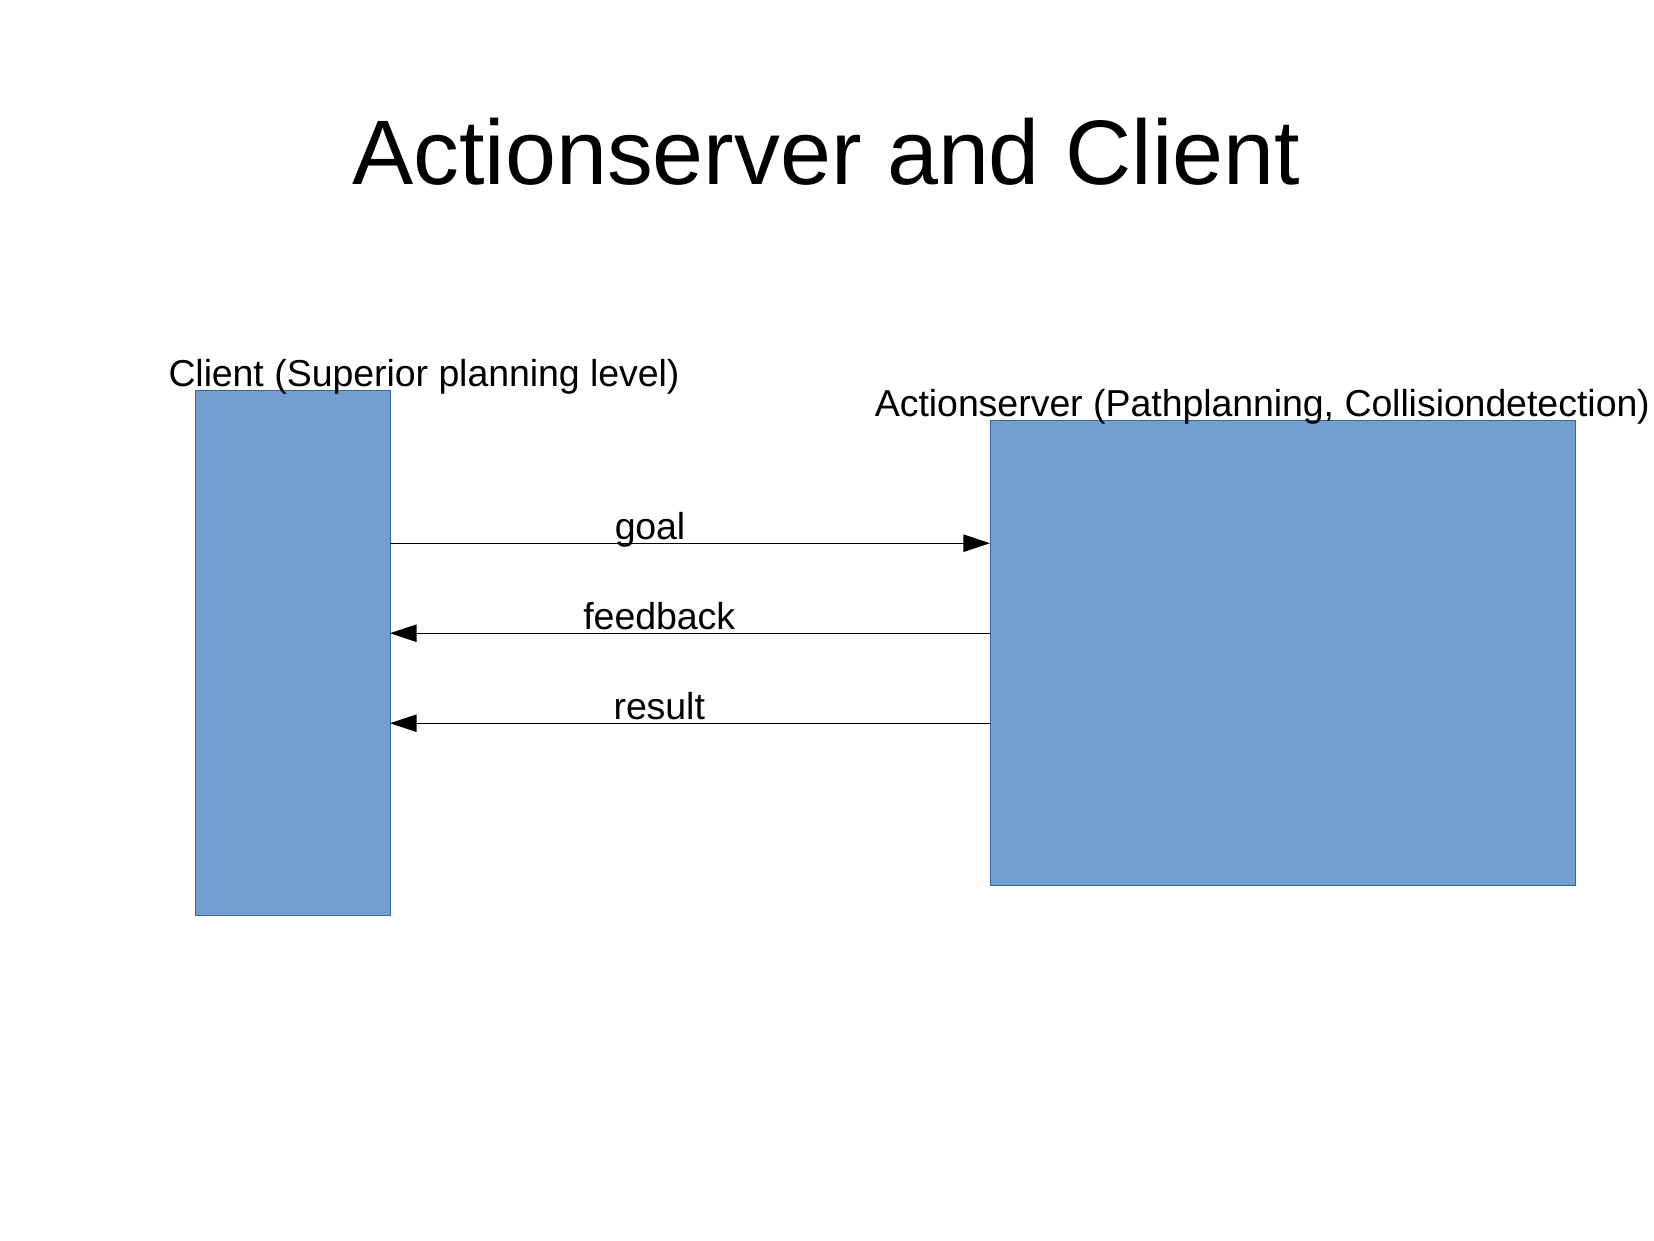

# Actionserver and Client
Client (Superior planning level)
Actionserver (Pathplanning, Collisiondetection)
goal
feedback
result